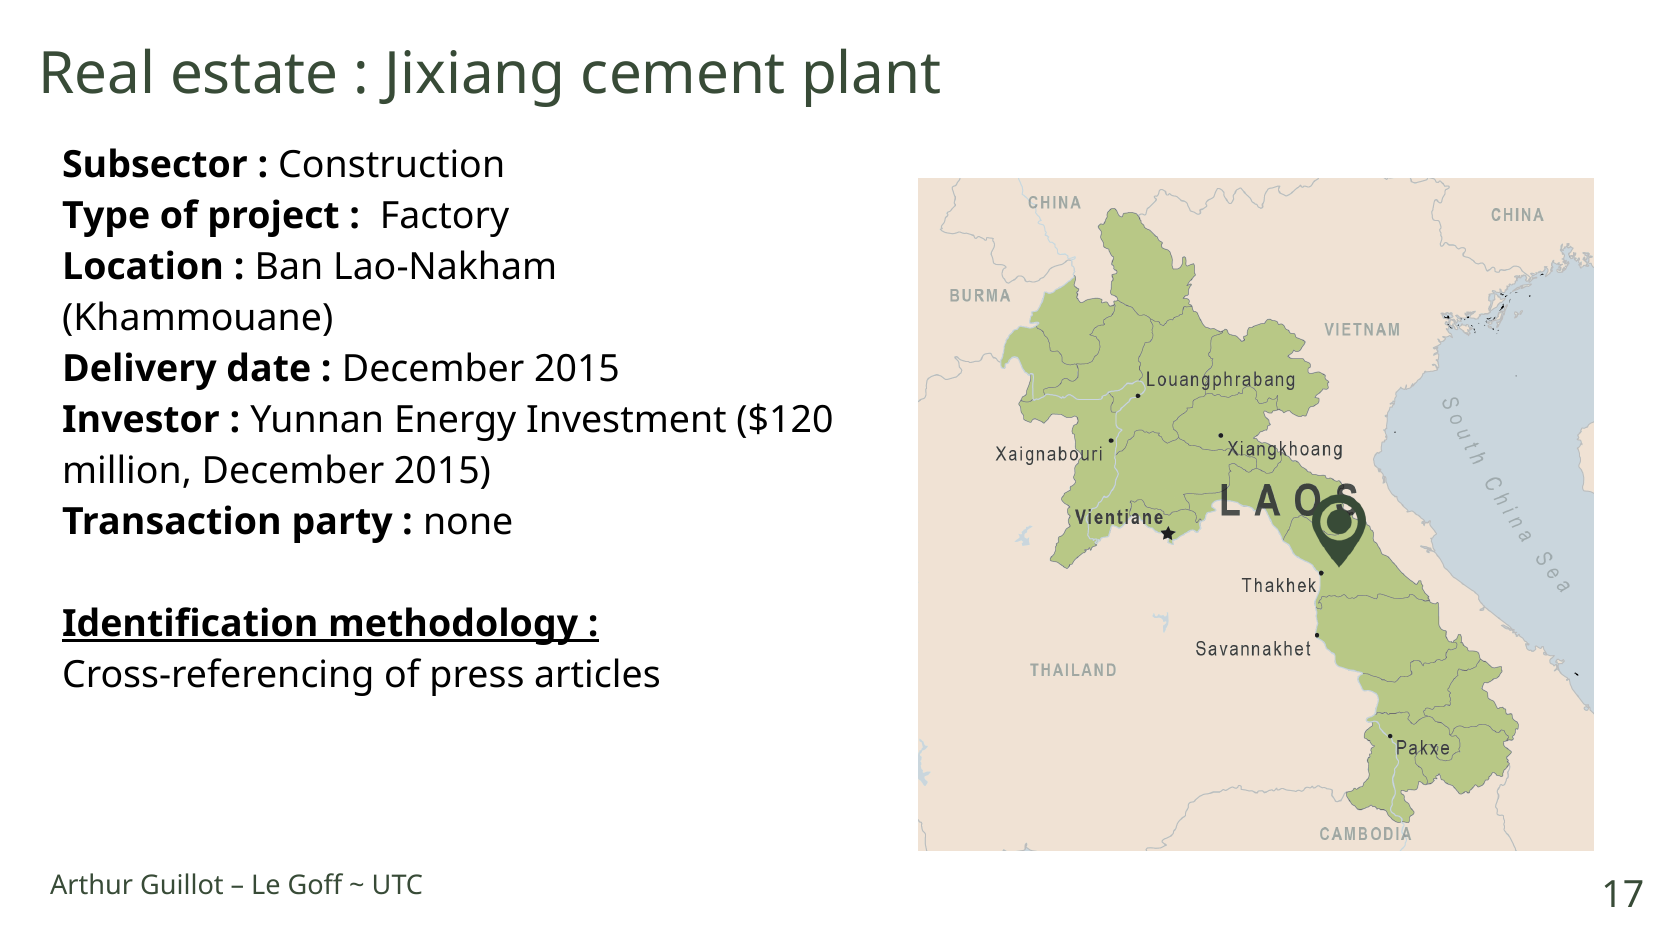

Real estate : Jixiang cement plant
Subsector : Construction
Type of project : Factory
Location : Ban Lao-Nakham (Khammouane)
Delivery date : December 2015
Investor : Yunnan Energy Investment ($120 million, December 2015)
Transaction party : none
Identification methodology :
Cross-referencing of press articles
Vientiane
Arthur Guillot – Le Goff ~ UTC